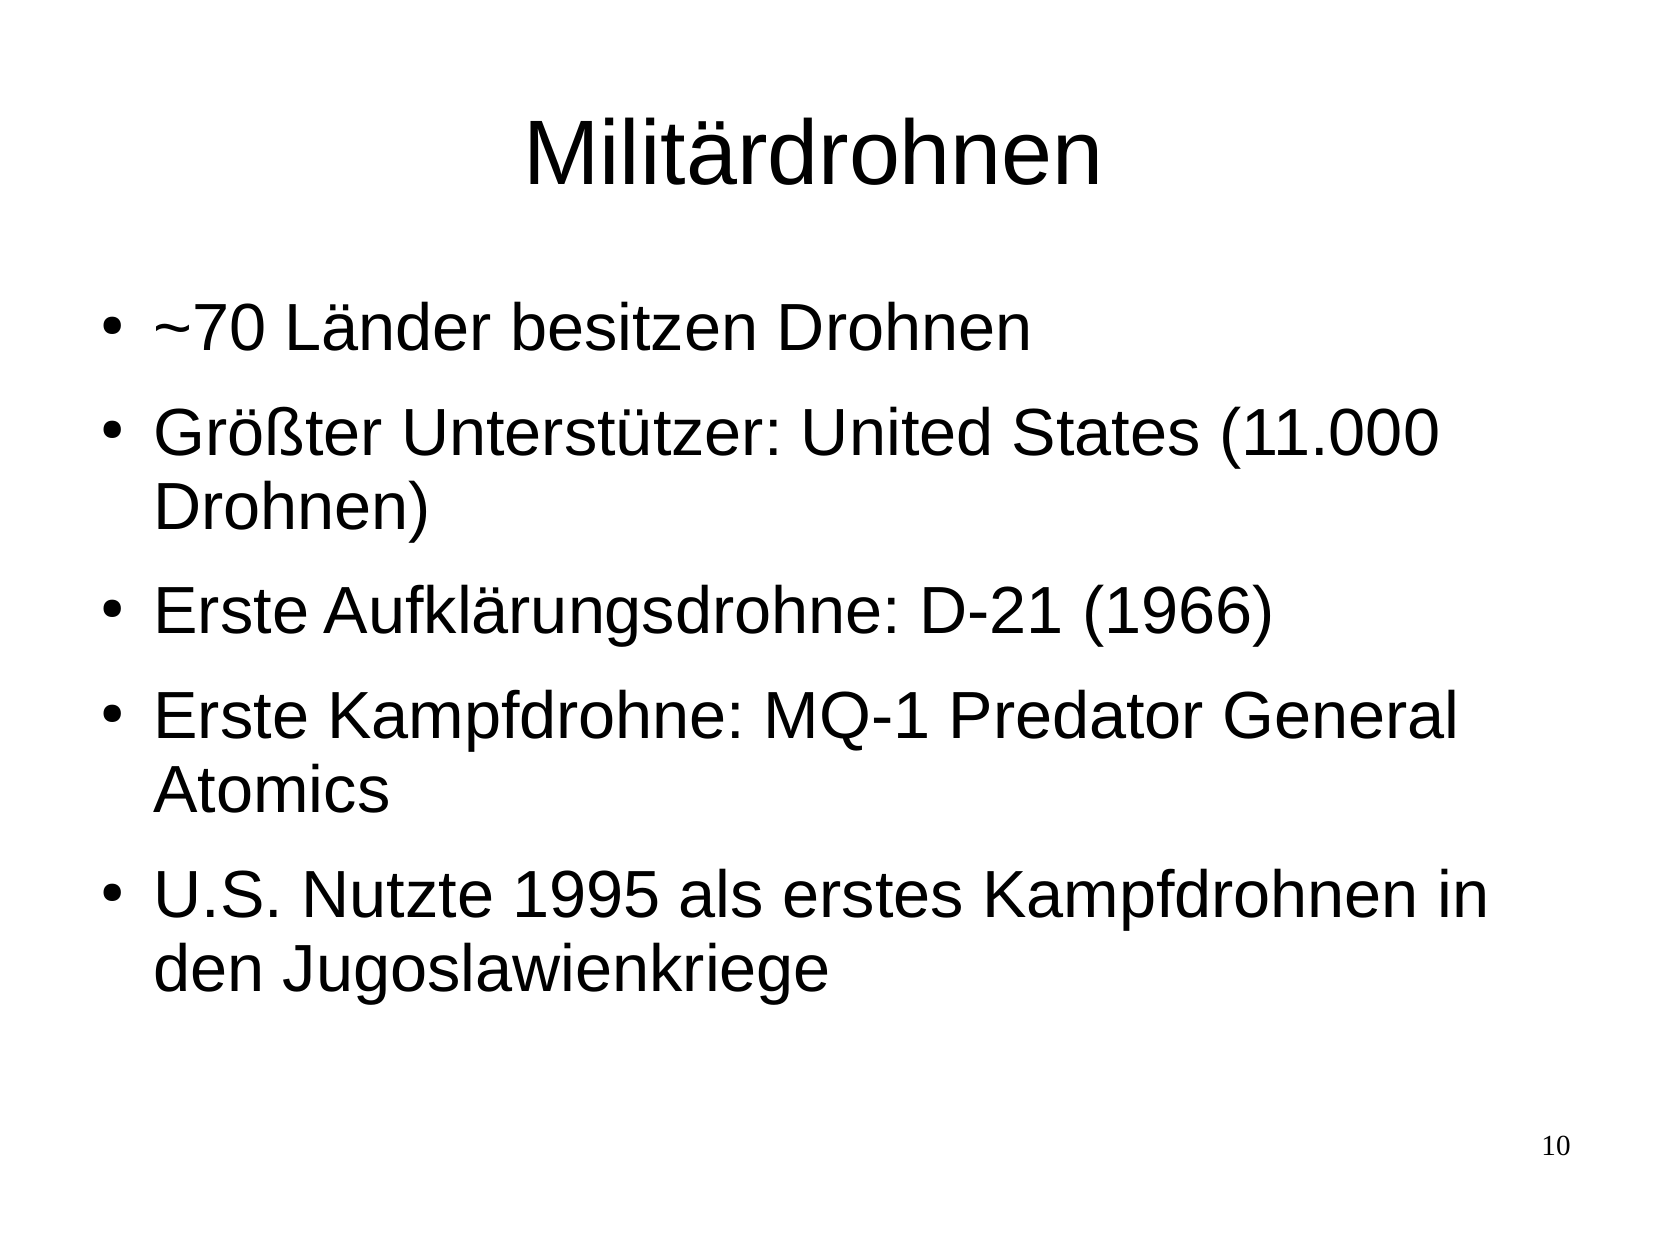

# Militärdrohnen
~70 Länder besitzen Drohnen
Größter Unterstützer: United States (11.000 Drohnen)
Erste Aufklärungsdrohne: D-21 (1966)
Erste Kampfdrohne: MQ-1 Predator General Atomics
U.S. Nutzte 1995 als erstes Kampfdrohnen in den Jugoslawienkriege
10